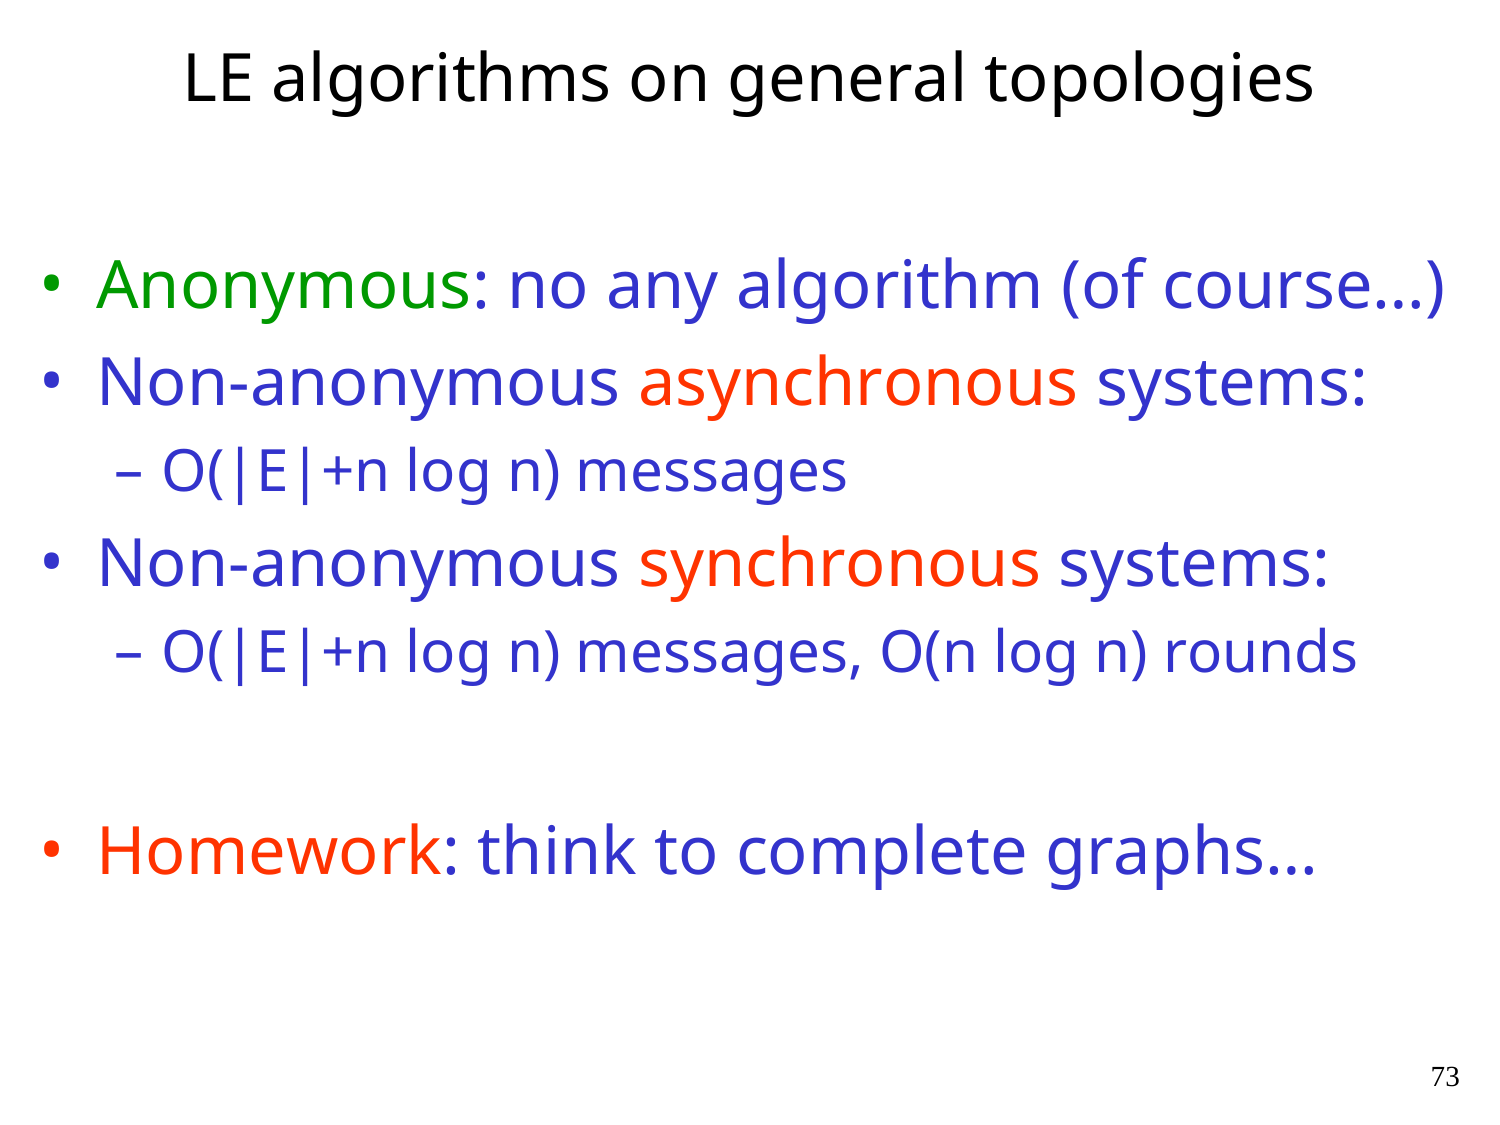

# LE algorithms on general topologies
Anonymous: no any algorithm (of course…)
Non-anonymous asynchronous systems:
O(|E|+n log n) messages
Non-anonymous synchronous systems:
O(|E|+n log n) messages, O(n log n) rounds
Homework: think to complete graphs…